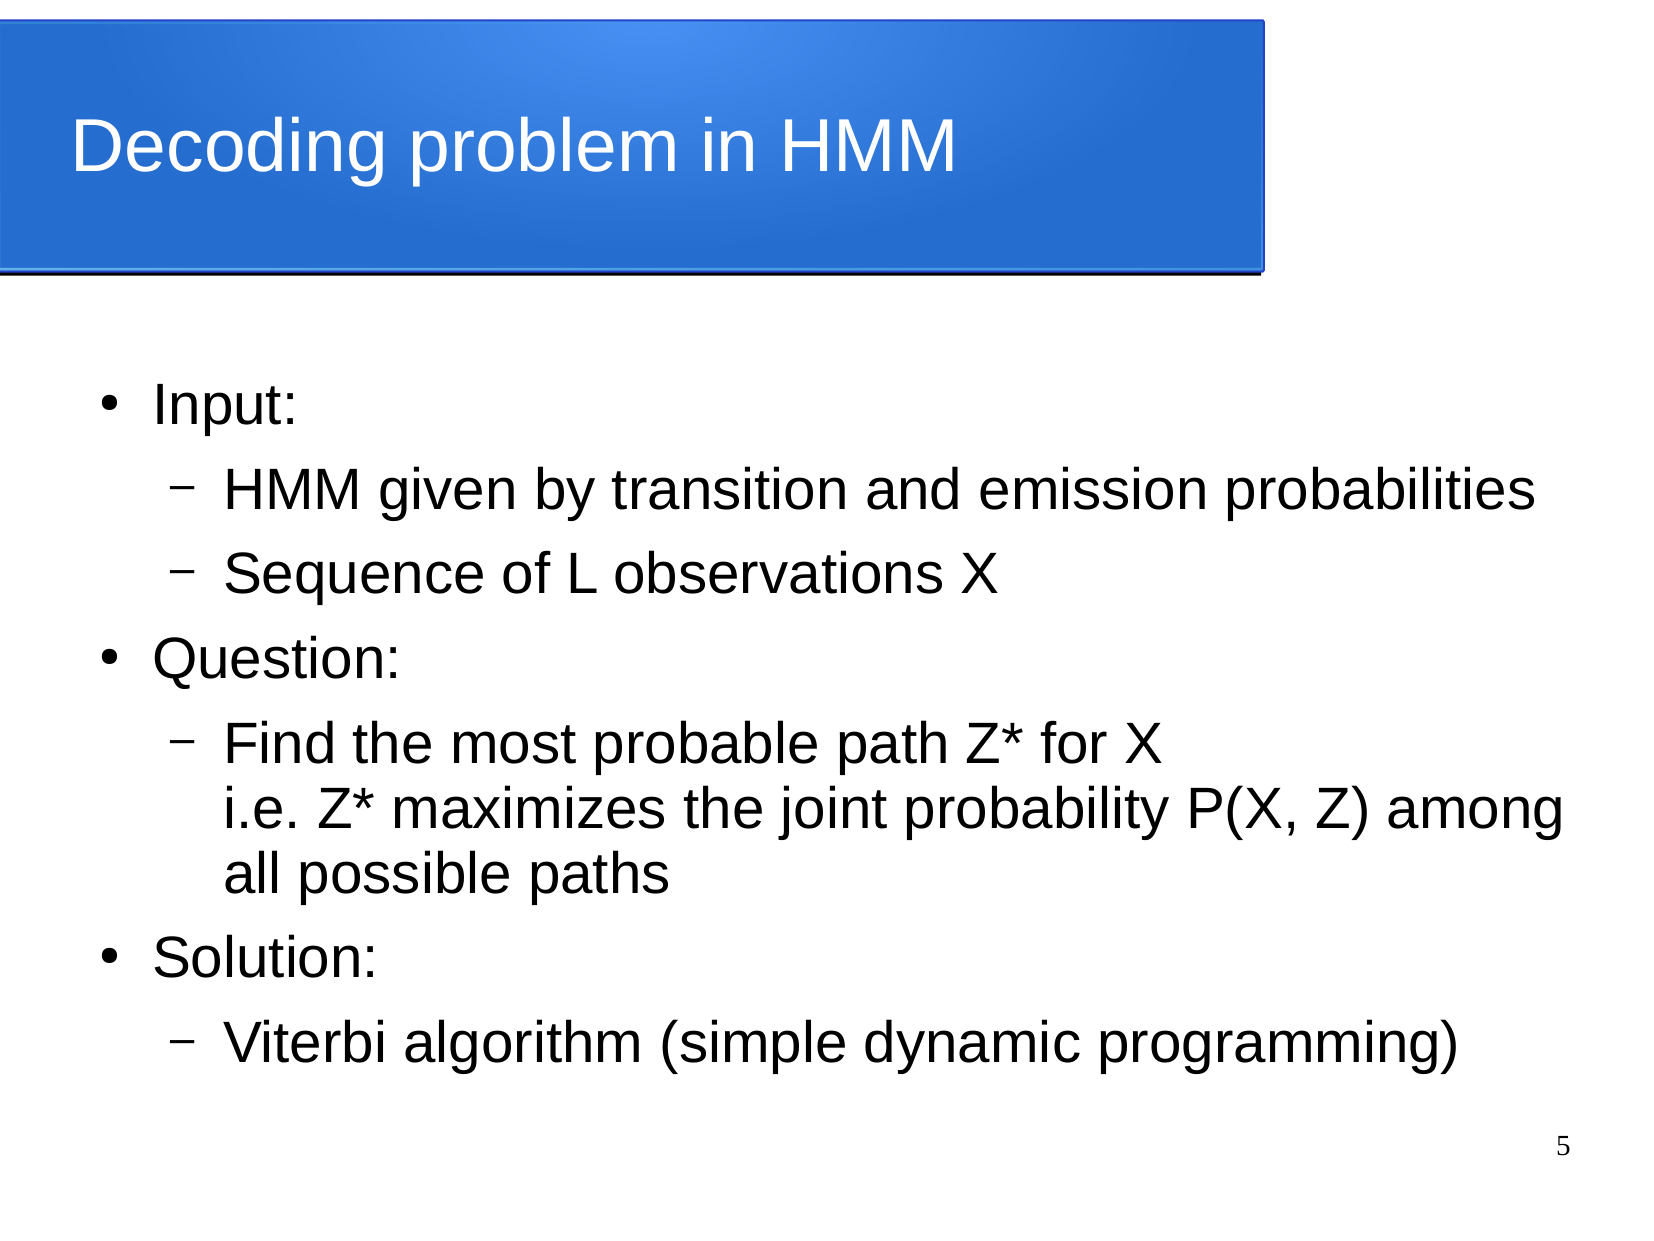

# Decoding problem in HMM
Input:
HMM given by transition and emission probabilities
Sequence of L observations X
Question:
Find the most probable path Z* for X
i.e. Z* maximizes the joint probability P(X, Z) among all possible paths
Solution:
Viterbi algorithm (simple dynamic programming)
5